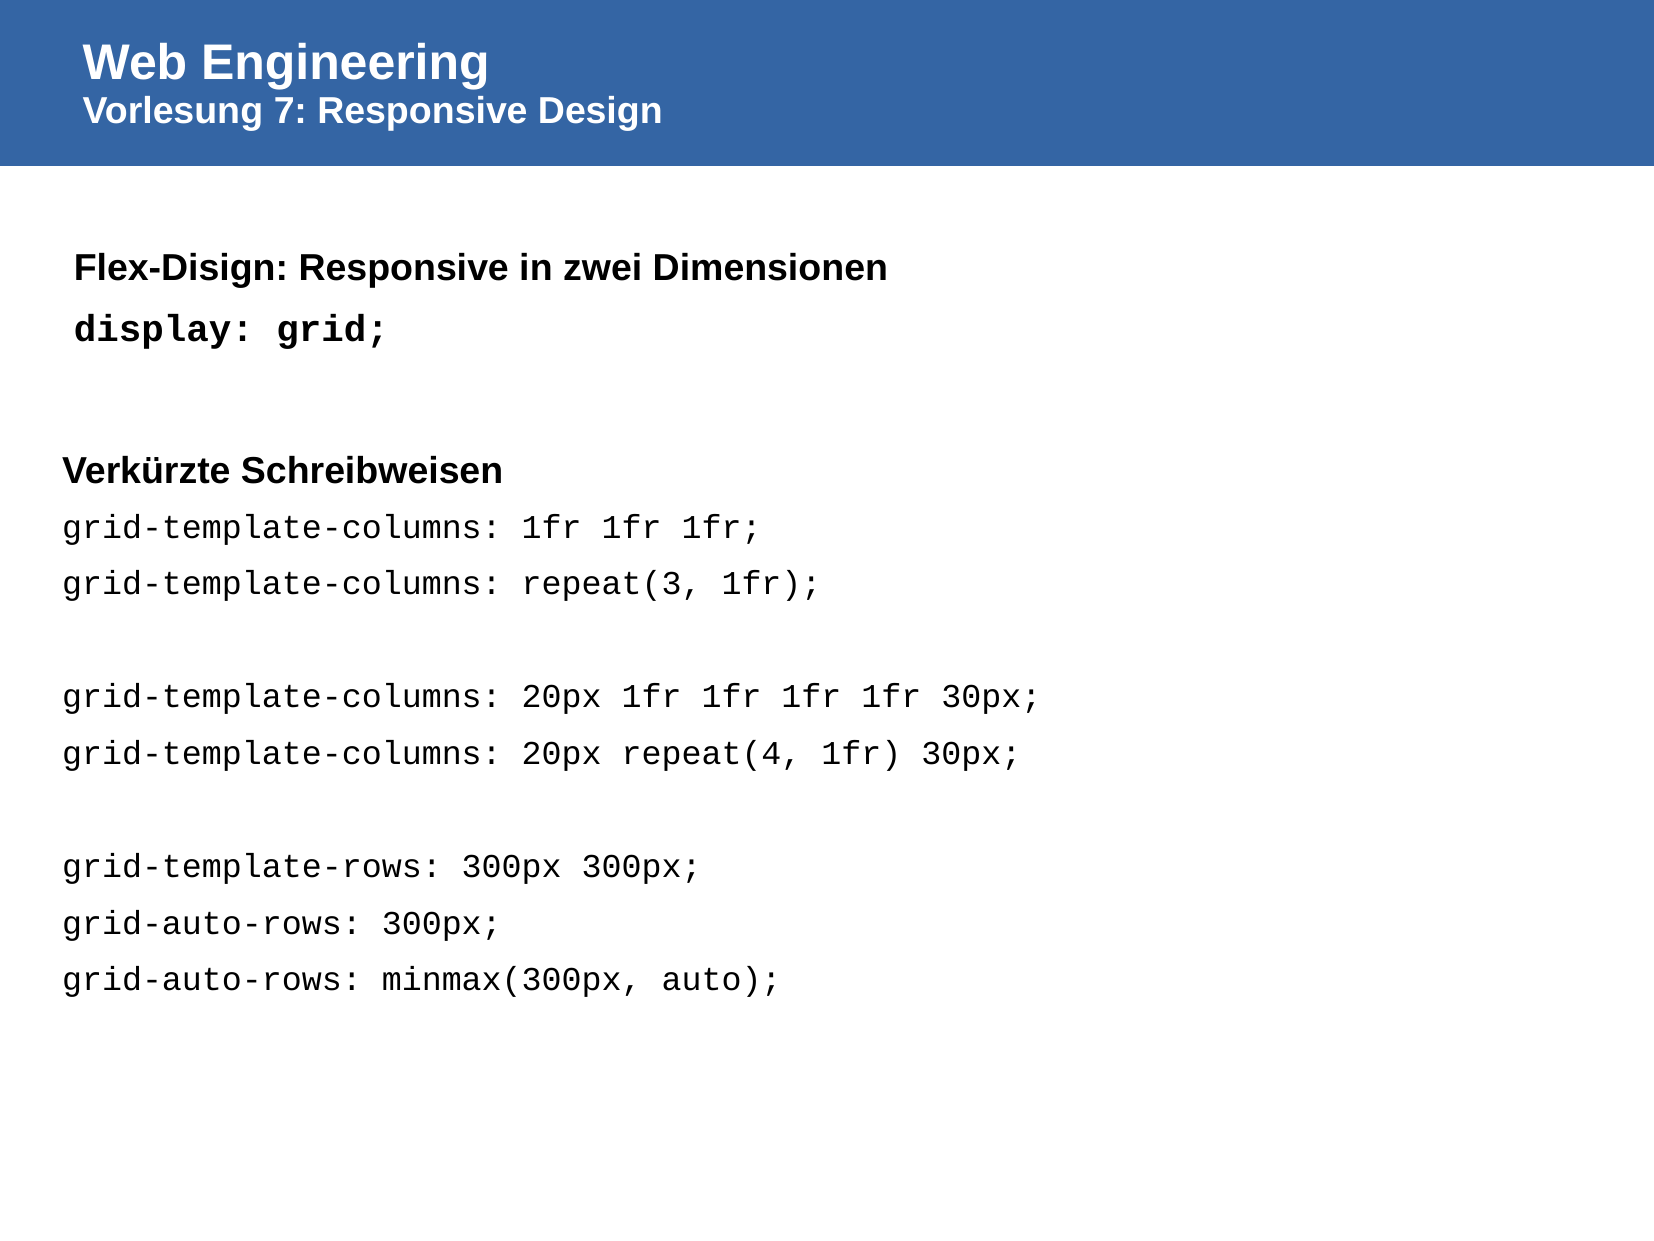

# Web Engineering Vorlesung 7: Responsive Design
Flex-Disign: Responsive in zwei Dimensionen
display: grid;
Verkürzte Schreibweisen
grid-template-columns: 1fr 1fr 1fr;
grid-template-columns: repeat(3, 1fr);
grid-template-columns: 20px 1fr 1fr 1fr 1fr 30px;
grid-template-columns: 20px repeat(4, 1fr) 30px;
grid-template-rows: 300px 300px;
grid-auto-rows: 300px;
grid-auto-rows: minmax(300px, auto);